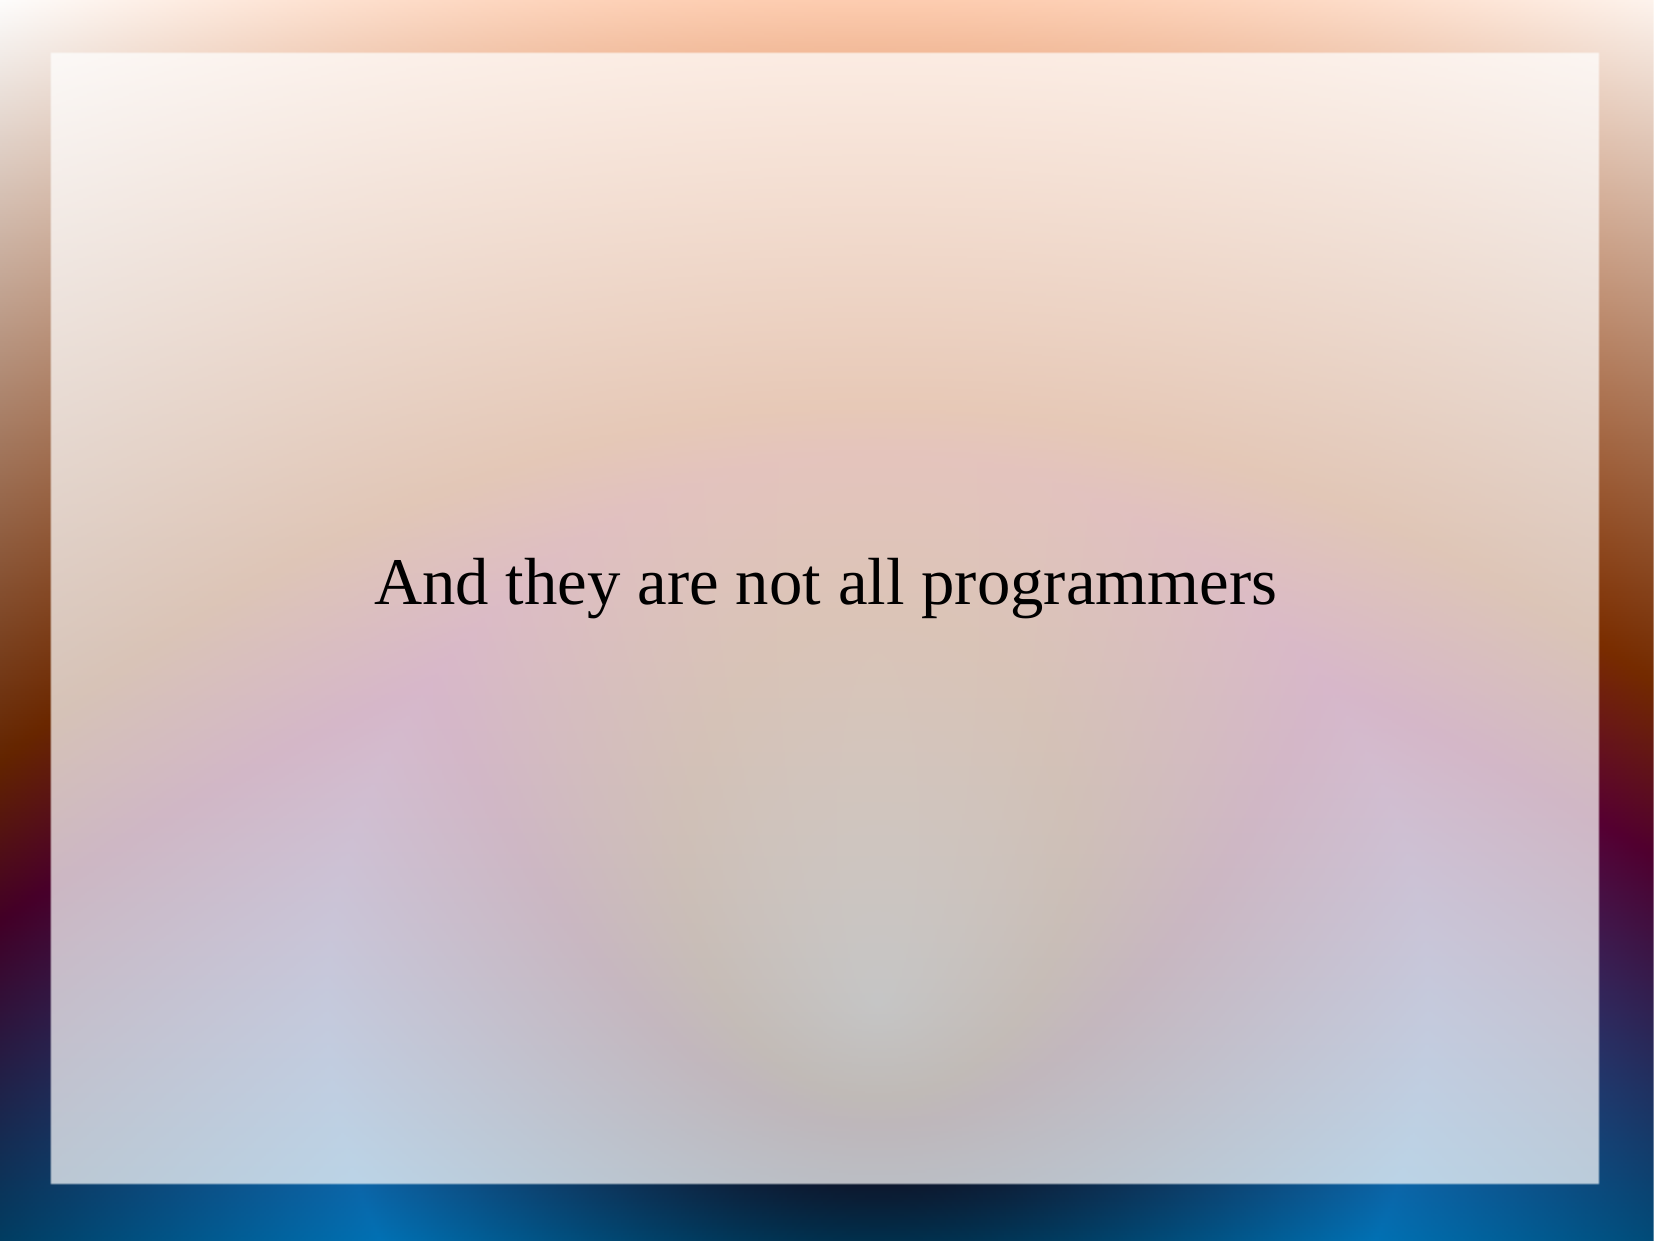

# And they are not all programmers